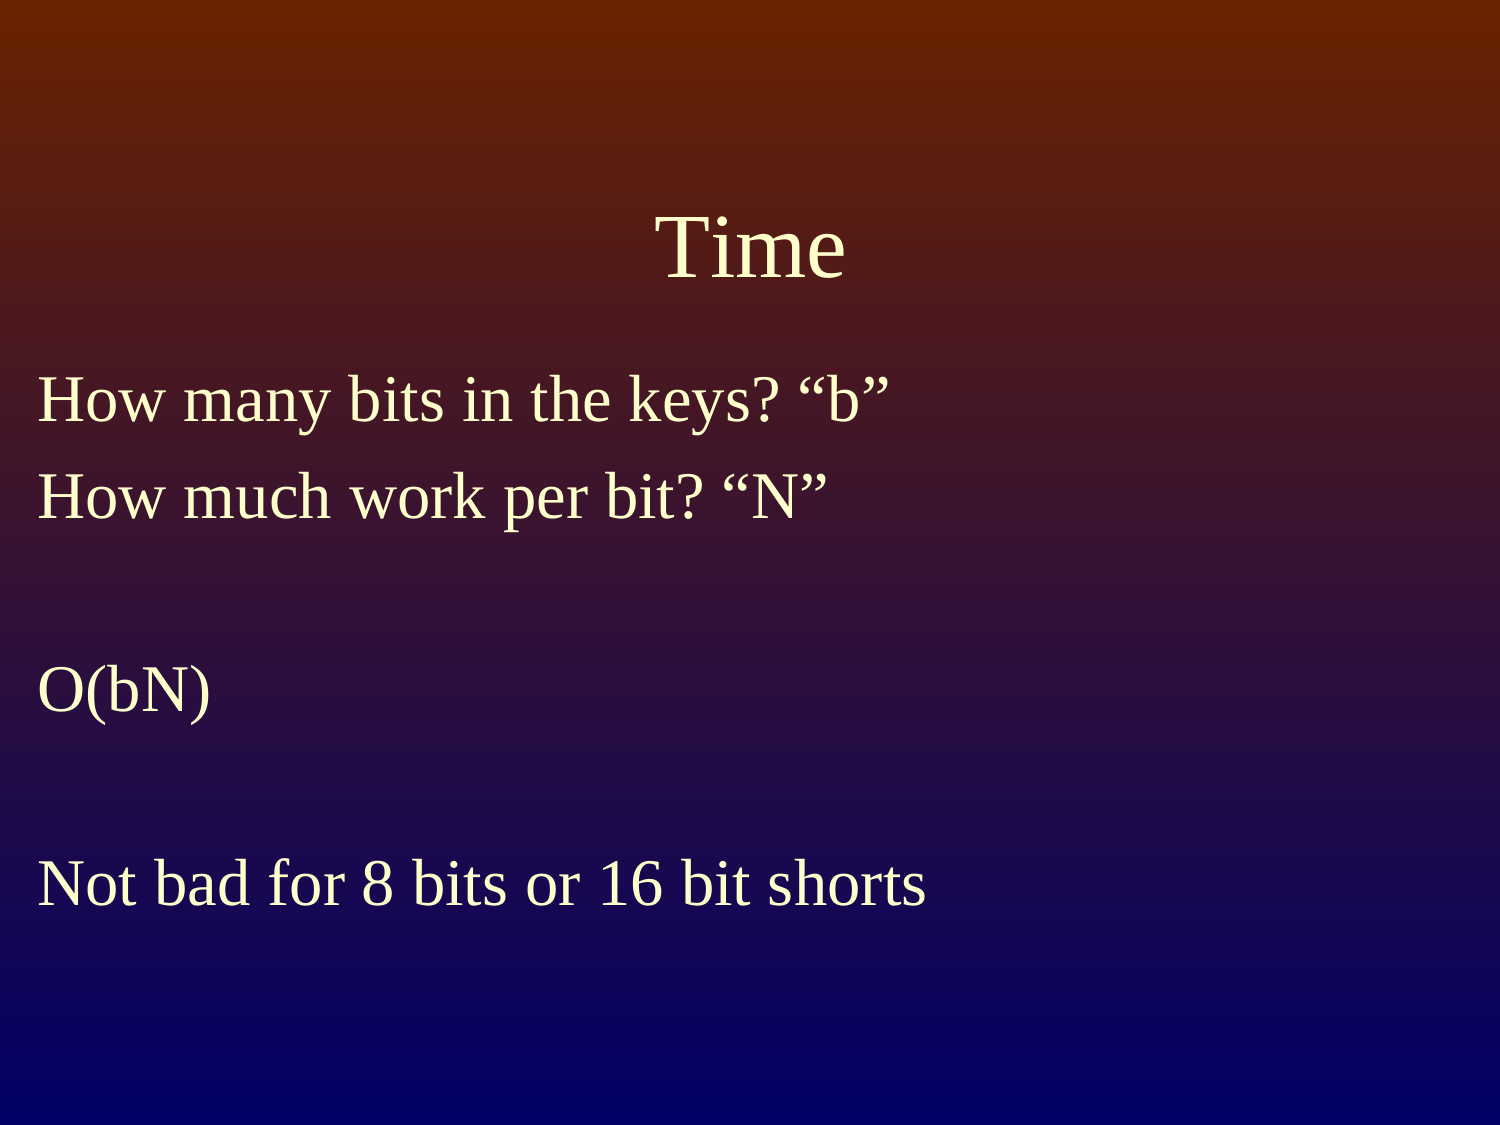

# Time
How many bits in the keys? “b”
How much work per bit? “N”
O(bN)
Not bad for 8 bits or 16 bit shorts